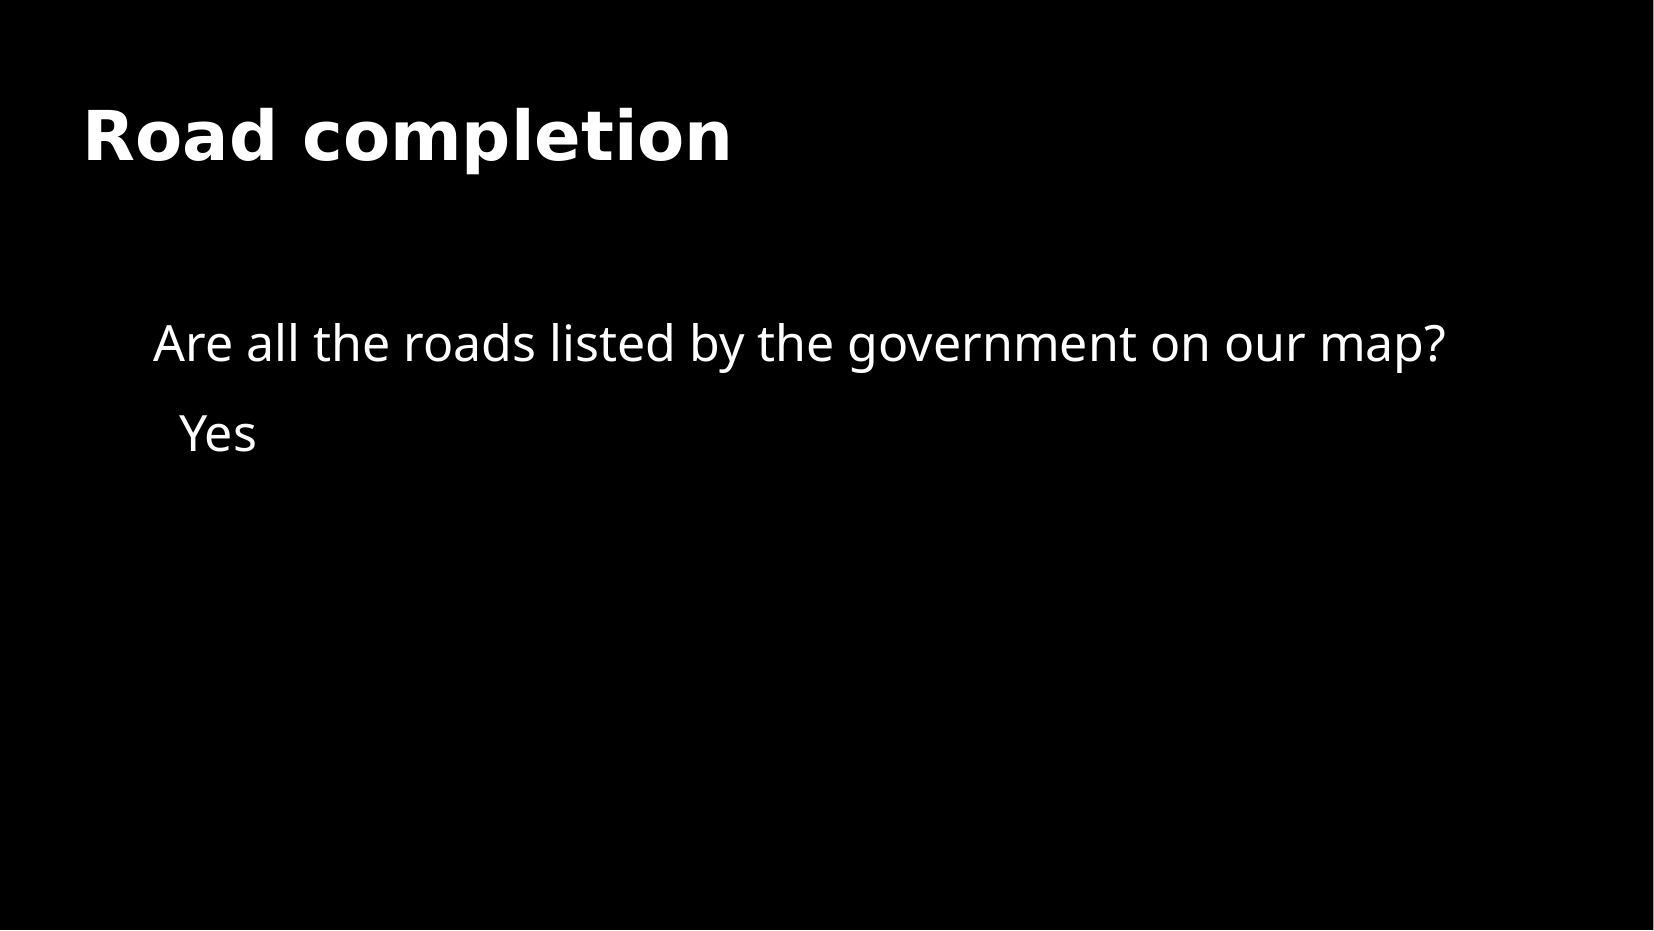

# Road completion
Are all the roads listed by the government on our map?
 Yes